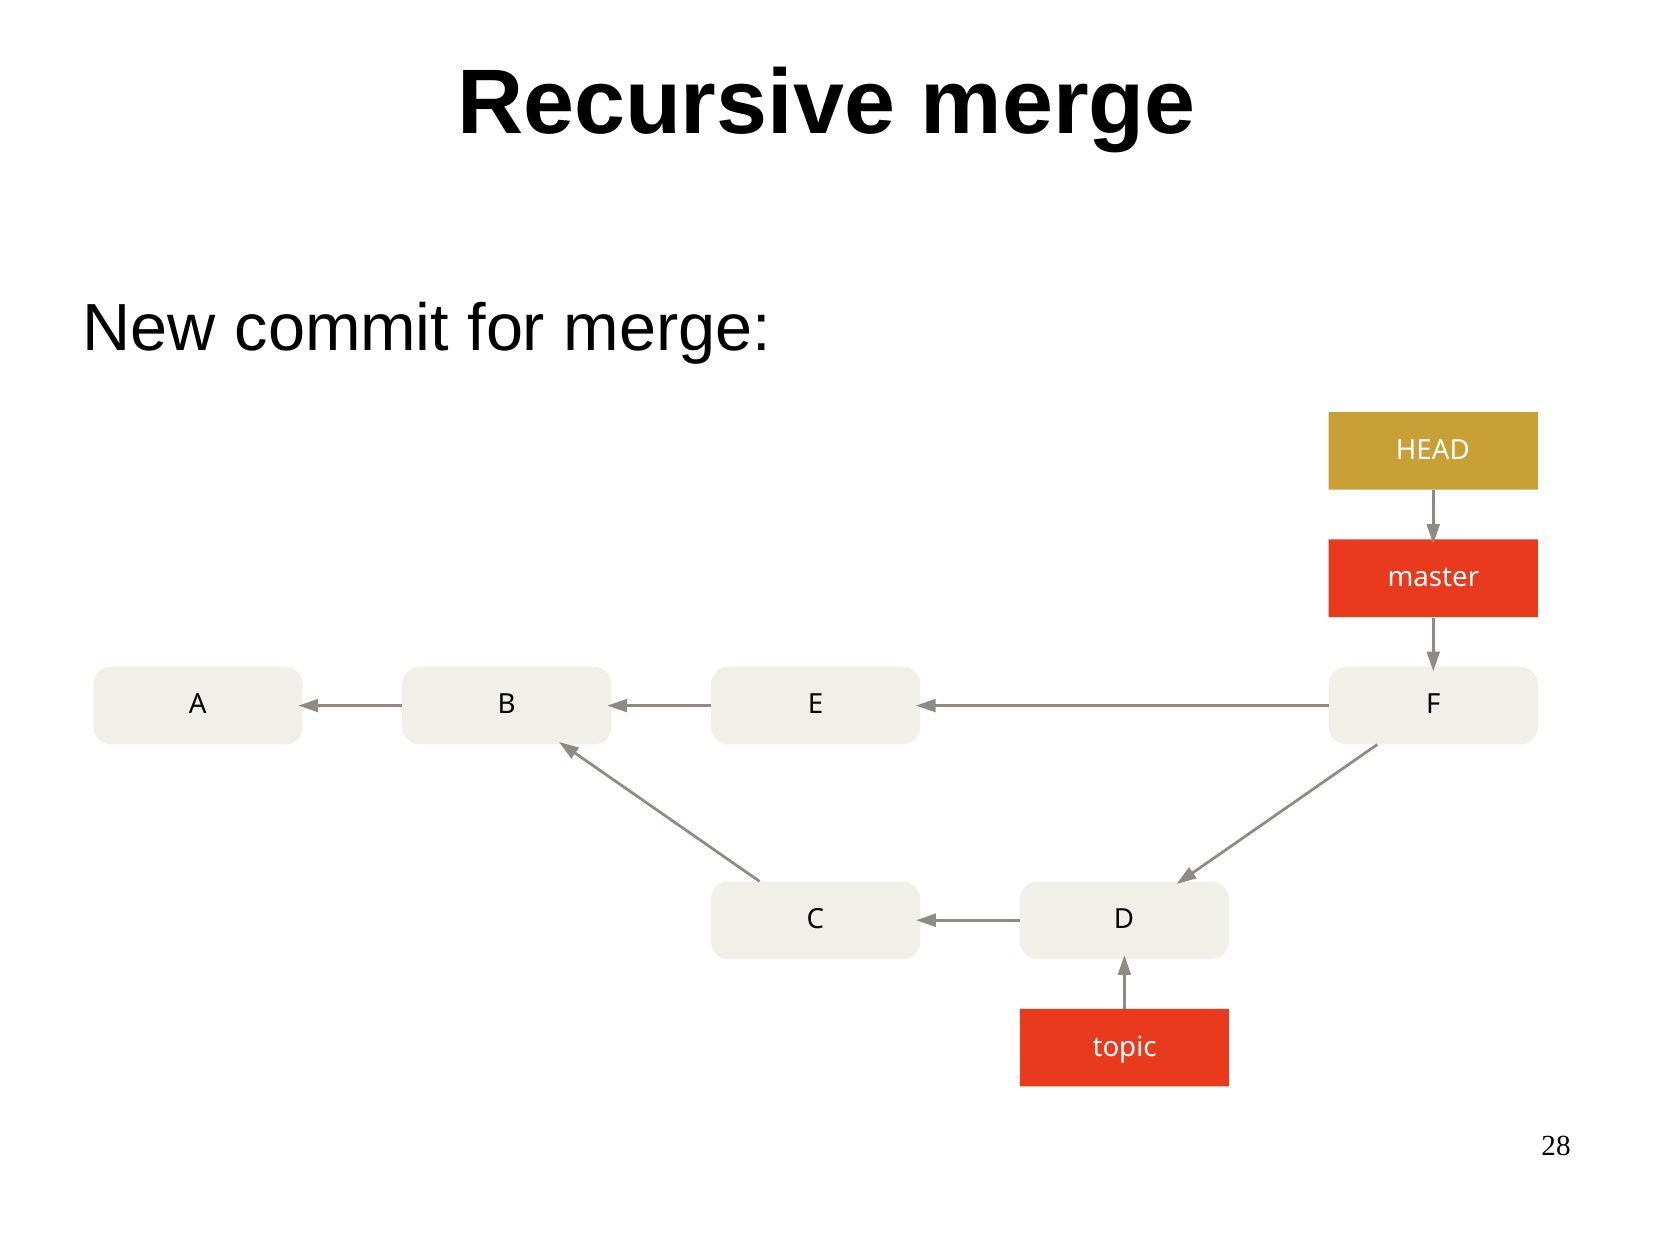

# Recursive merge
New commit for merge:
28